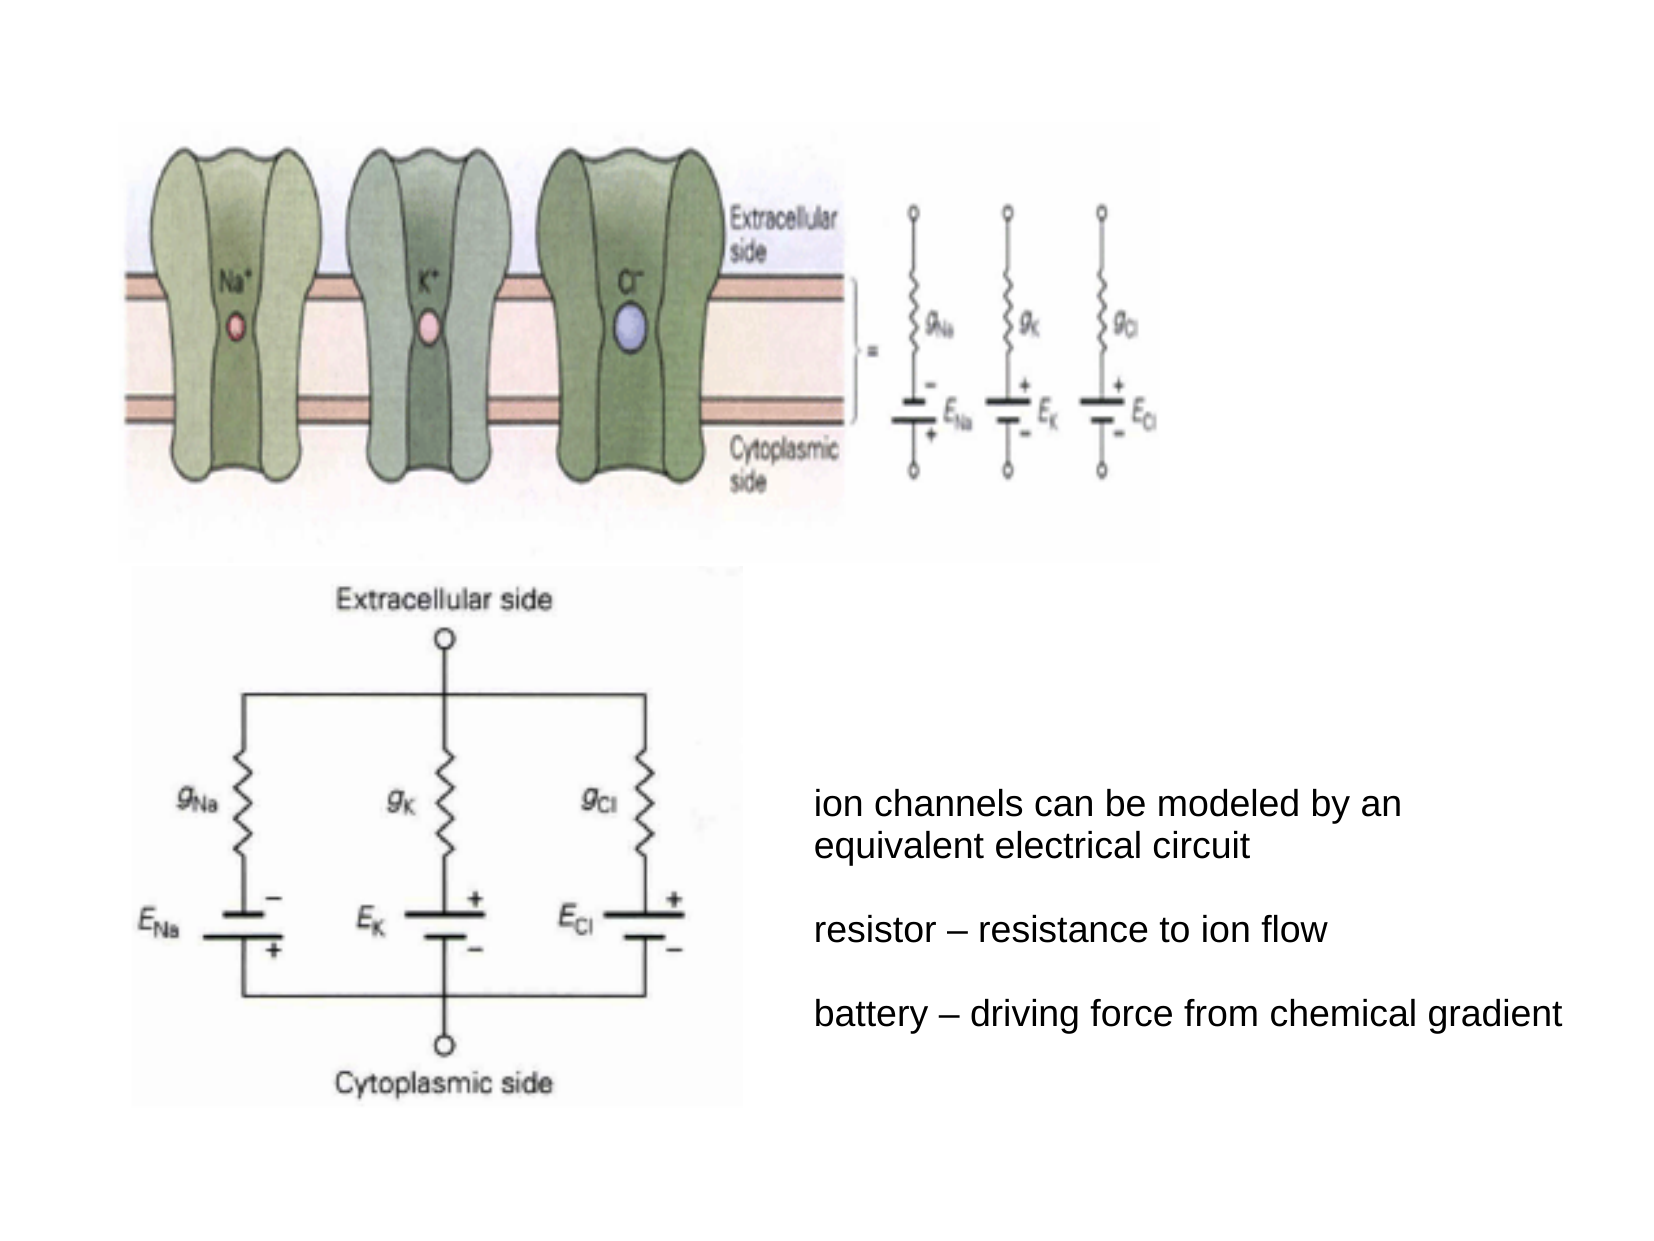

ion channels can be modeled by an equivalent electrical circuit
resistor – resistance to ion flow
battery – driving force from chemical gradient